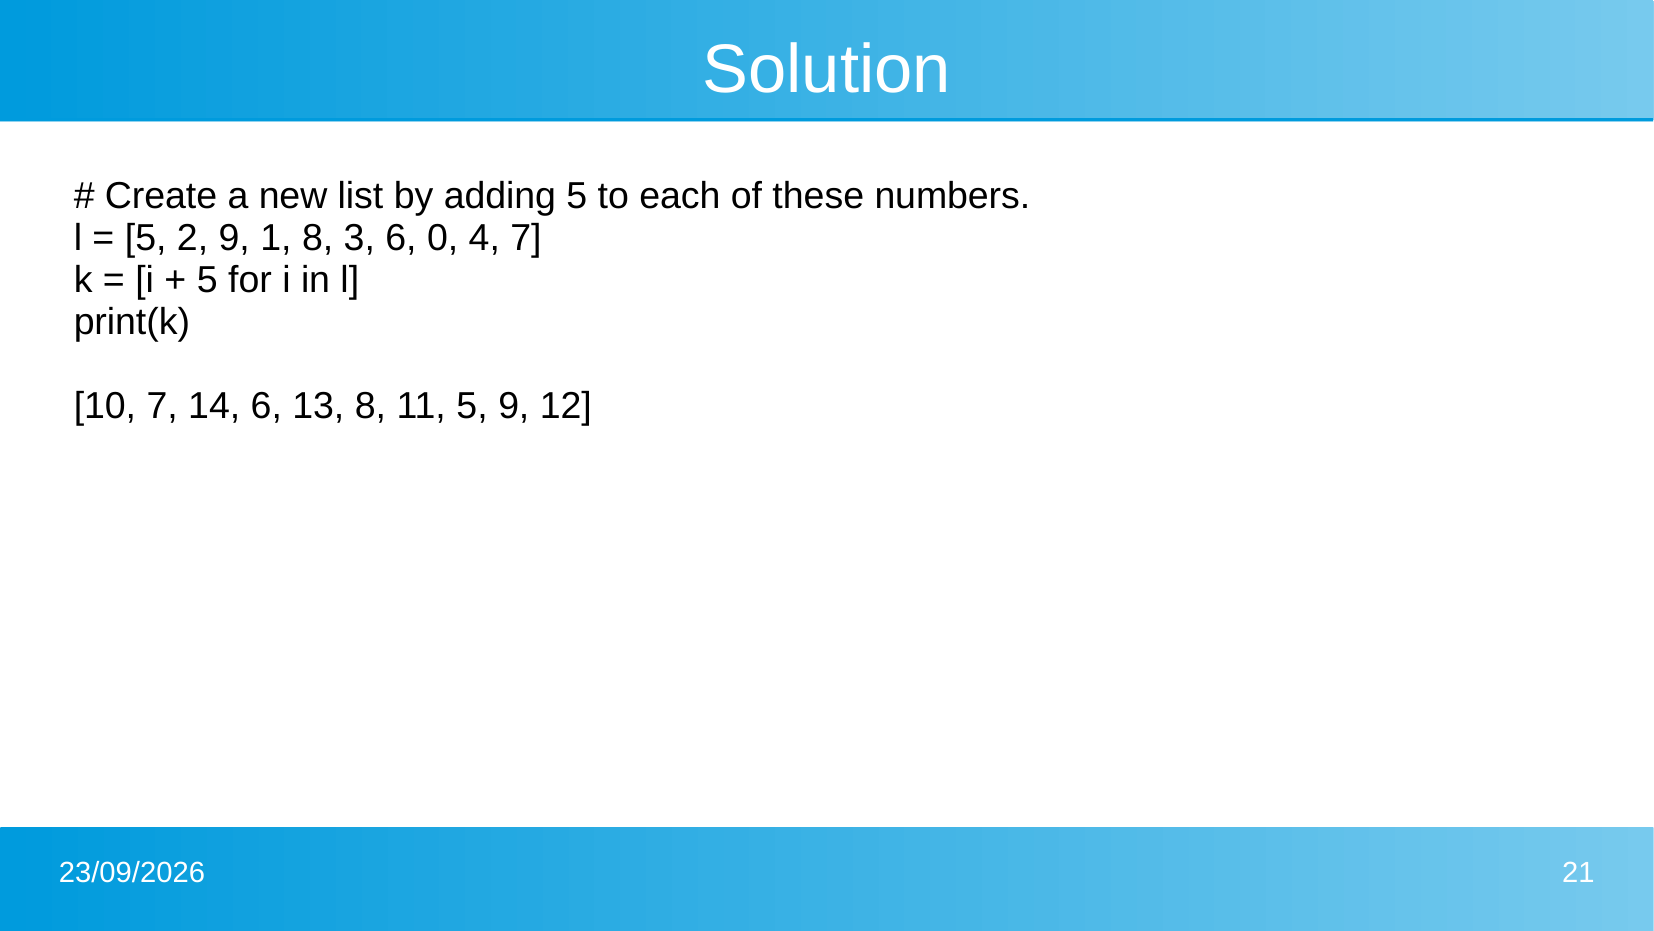

# Solution
# Create a new list by adding 5 to each of these numbers.
l = [5, 2, 9, 1, 8, 3, 6, 0, 4, 7]
k = [i + 5 for i in l]
print(k)
[10, 7, 14, 6, 13, 8, 11, 5, 9, 12]
21